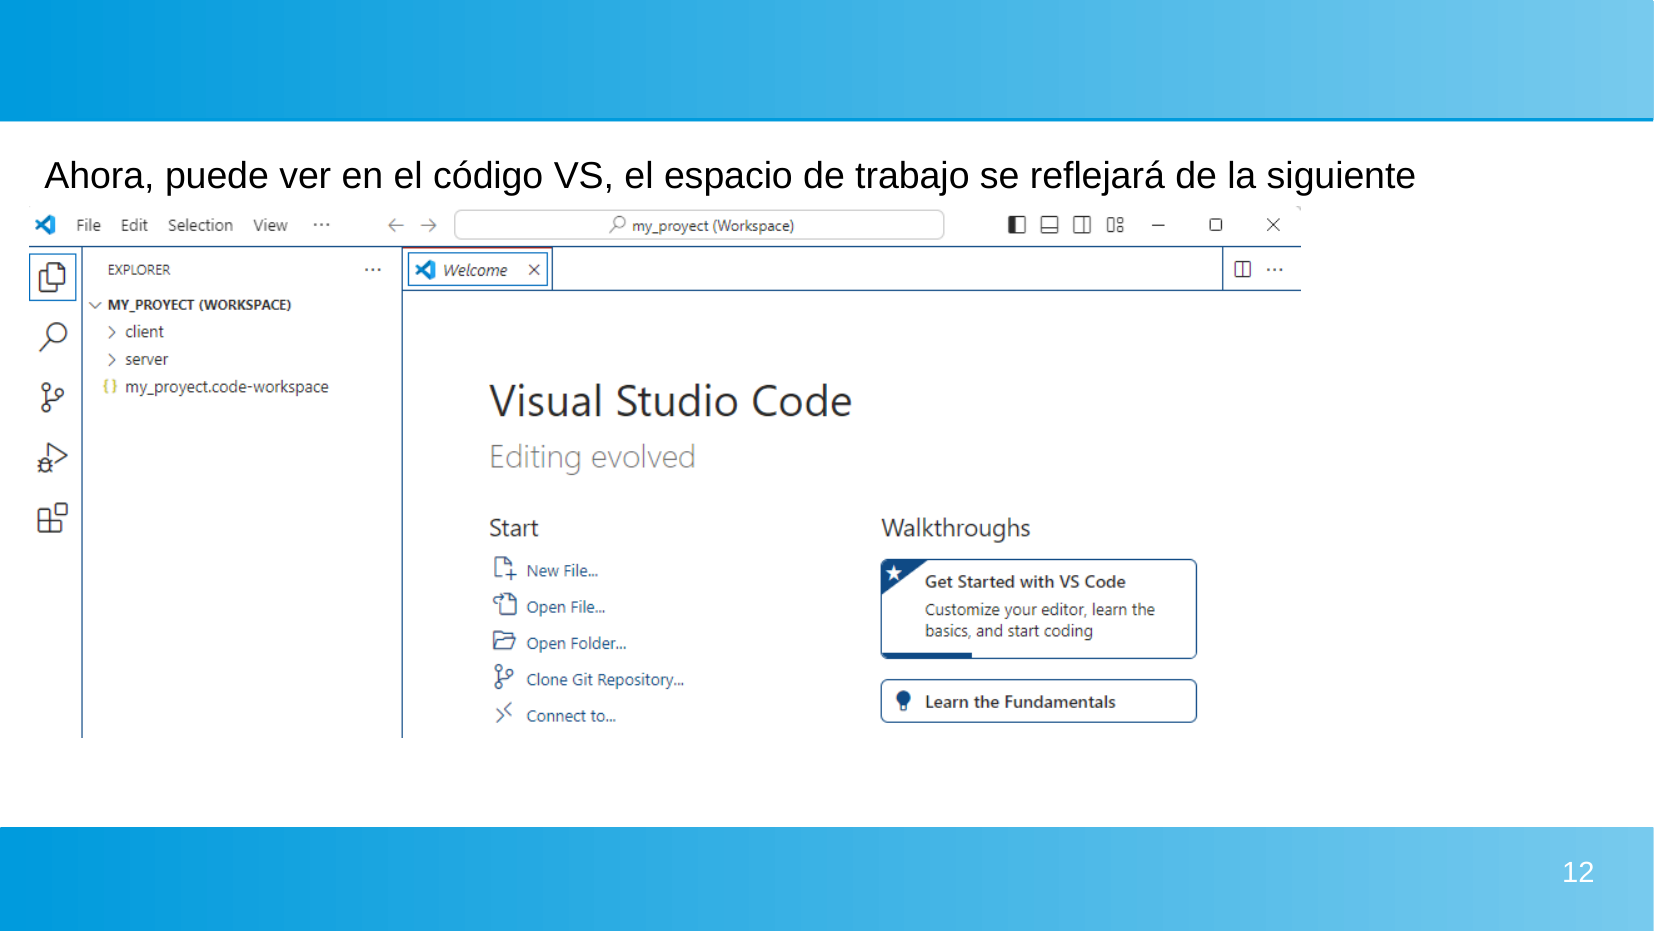

Ahora, puede ver en el código VS, el espacio de trabajo se reflejará de la siguiente manera:
12